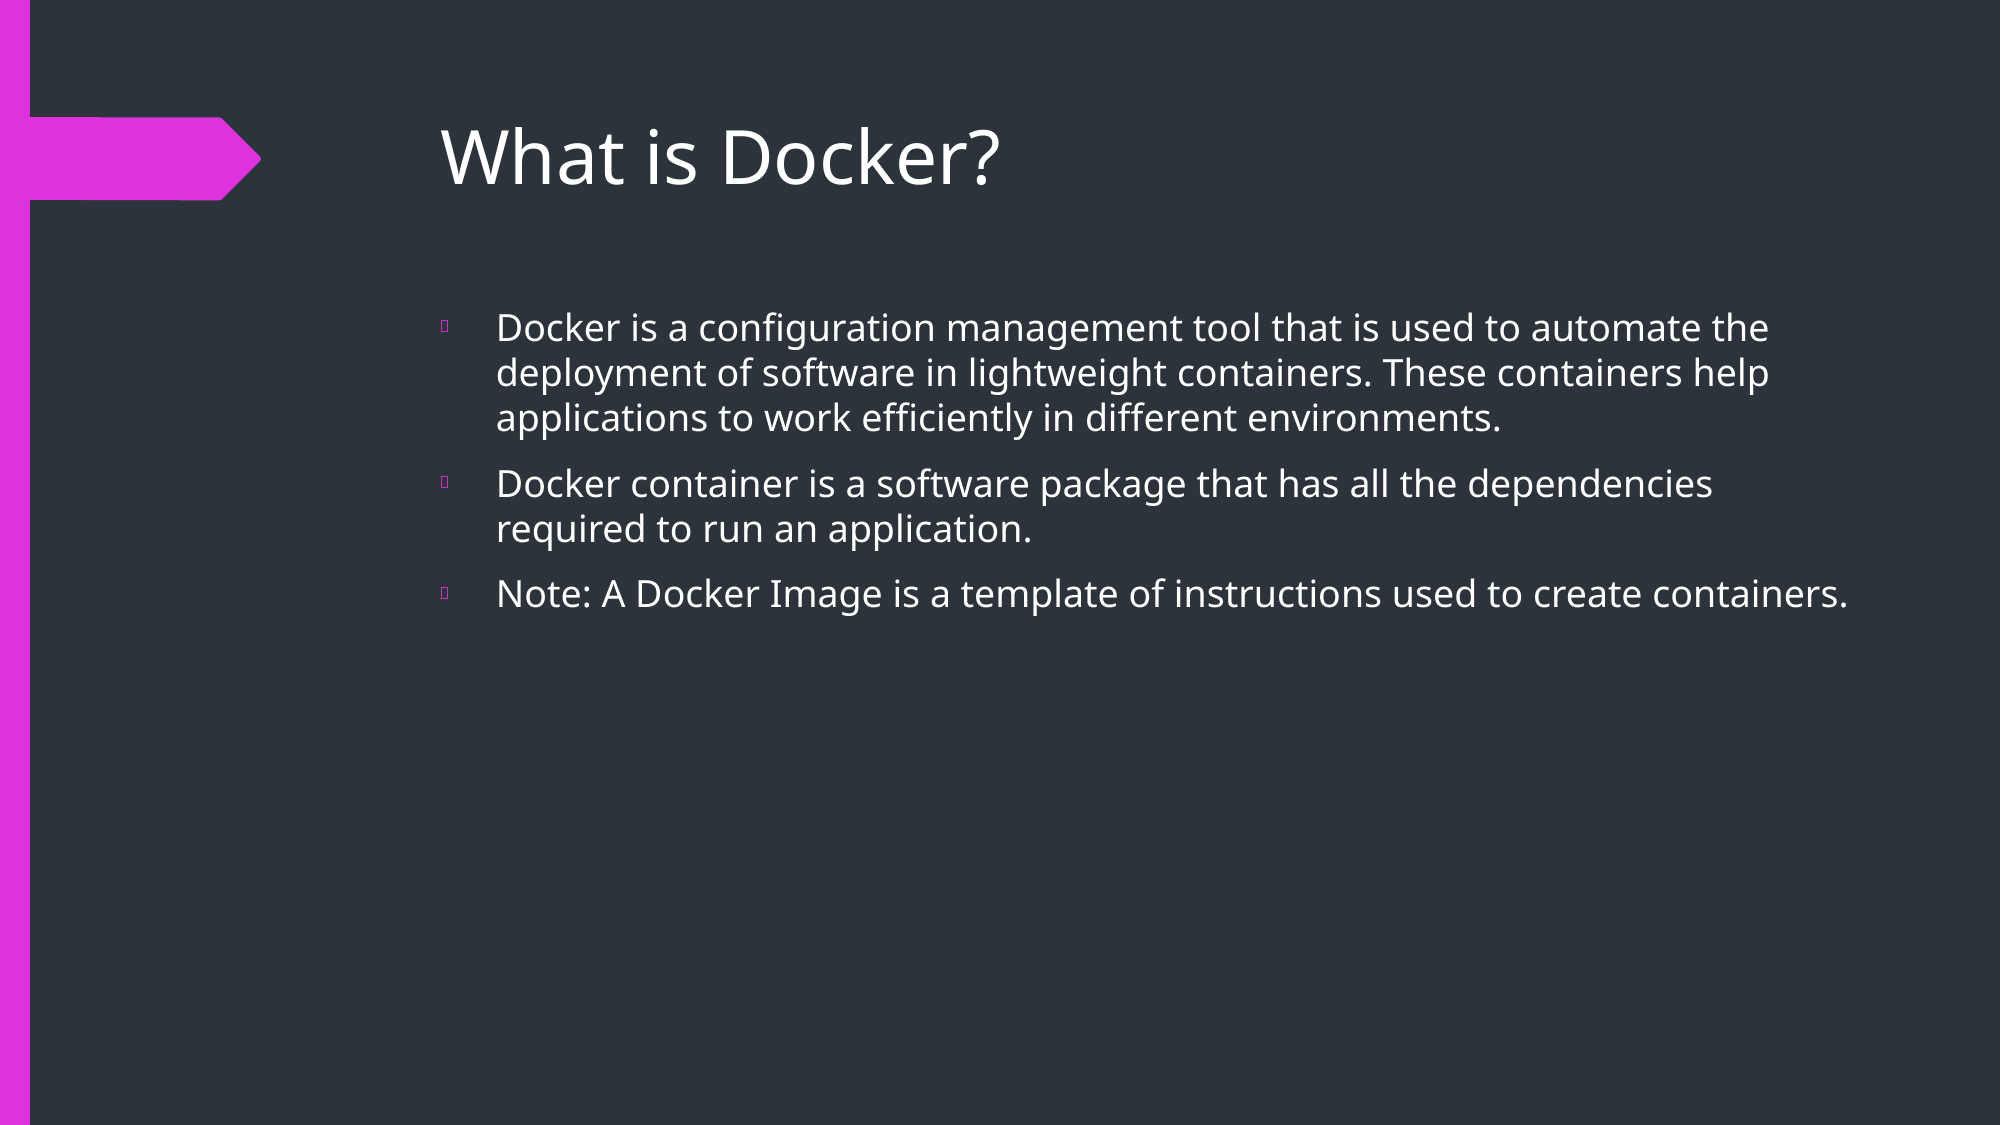

# What is Docker?
Docker is a configuration management tool that is used to automate the deployment of software in lightweight containers. These containers help applications to work efficiently in different environments.
Docker container is a software package that has all the dependencies required to run an application.
Note: A Docker Image is a template of instructions used to create containers.